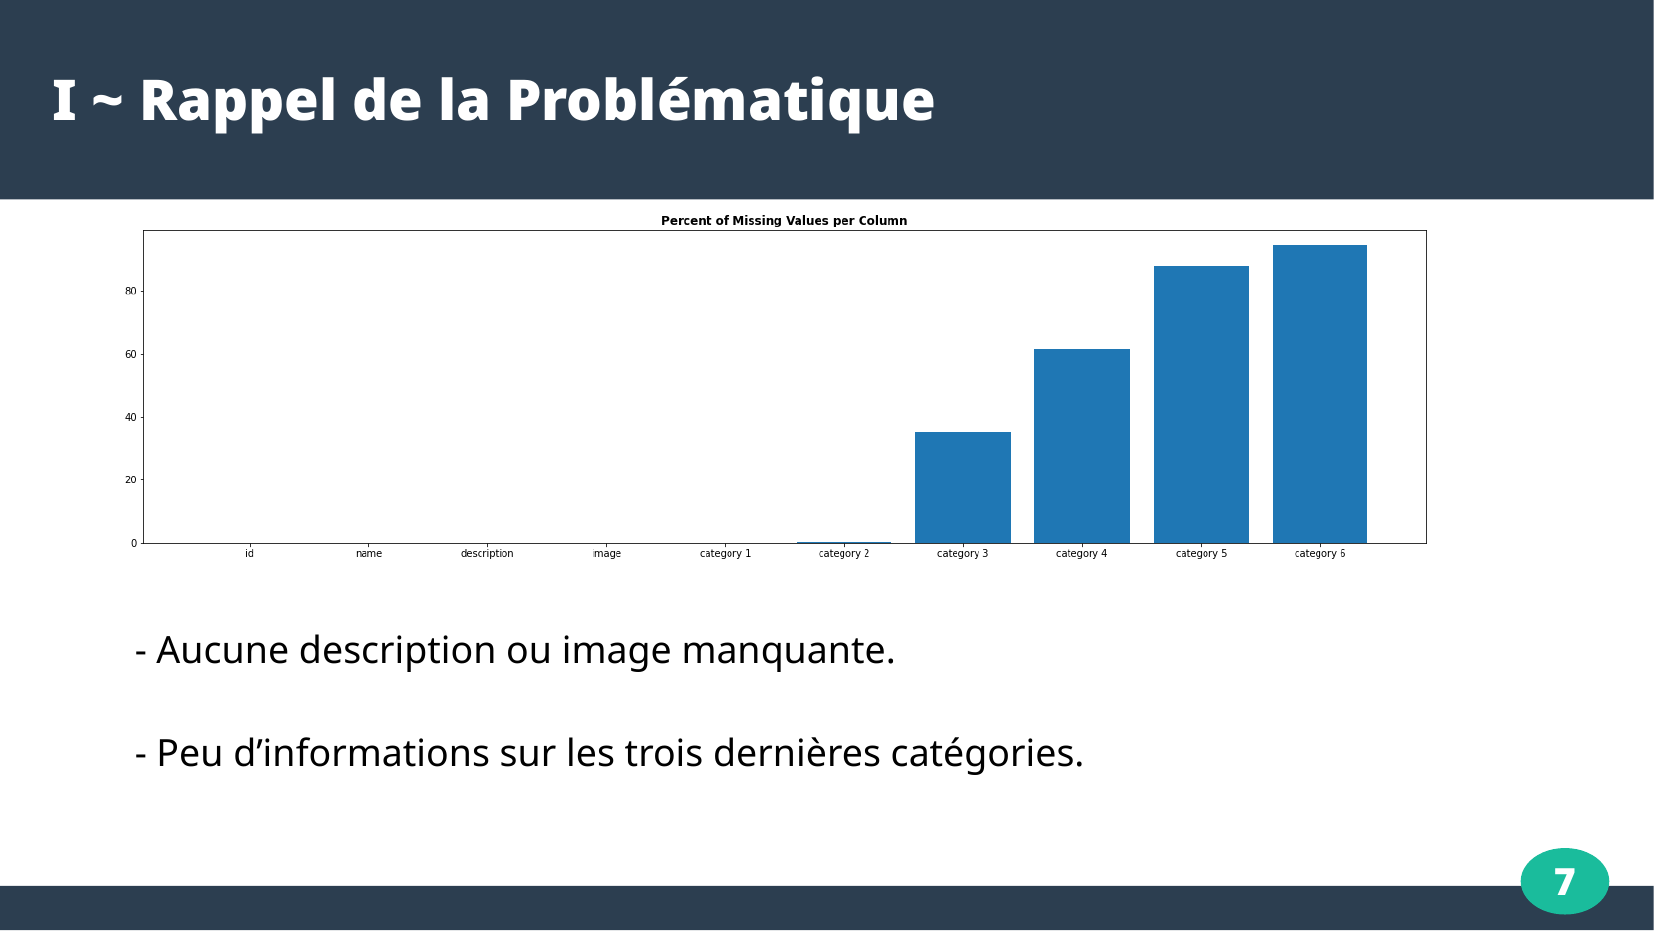

# I ~ Rappel de la Problématique
- Aucune description ou image manquante.
- Peu d’informations sur les trois dernières catégories.
7